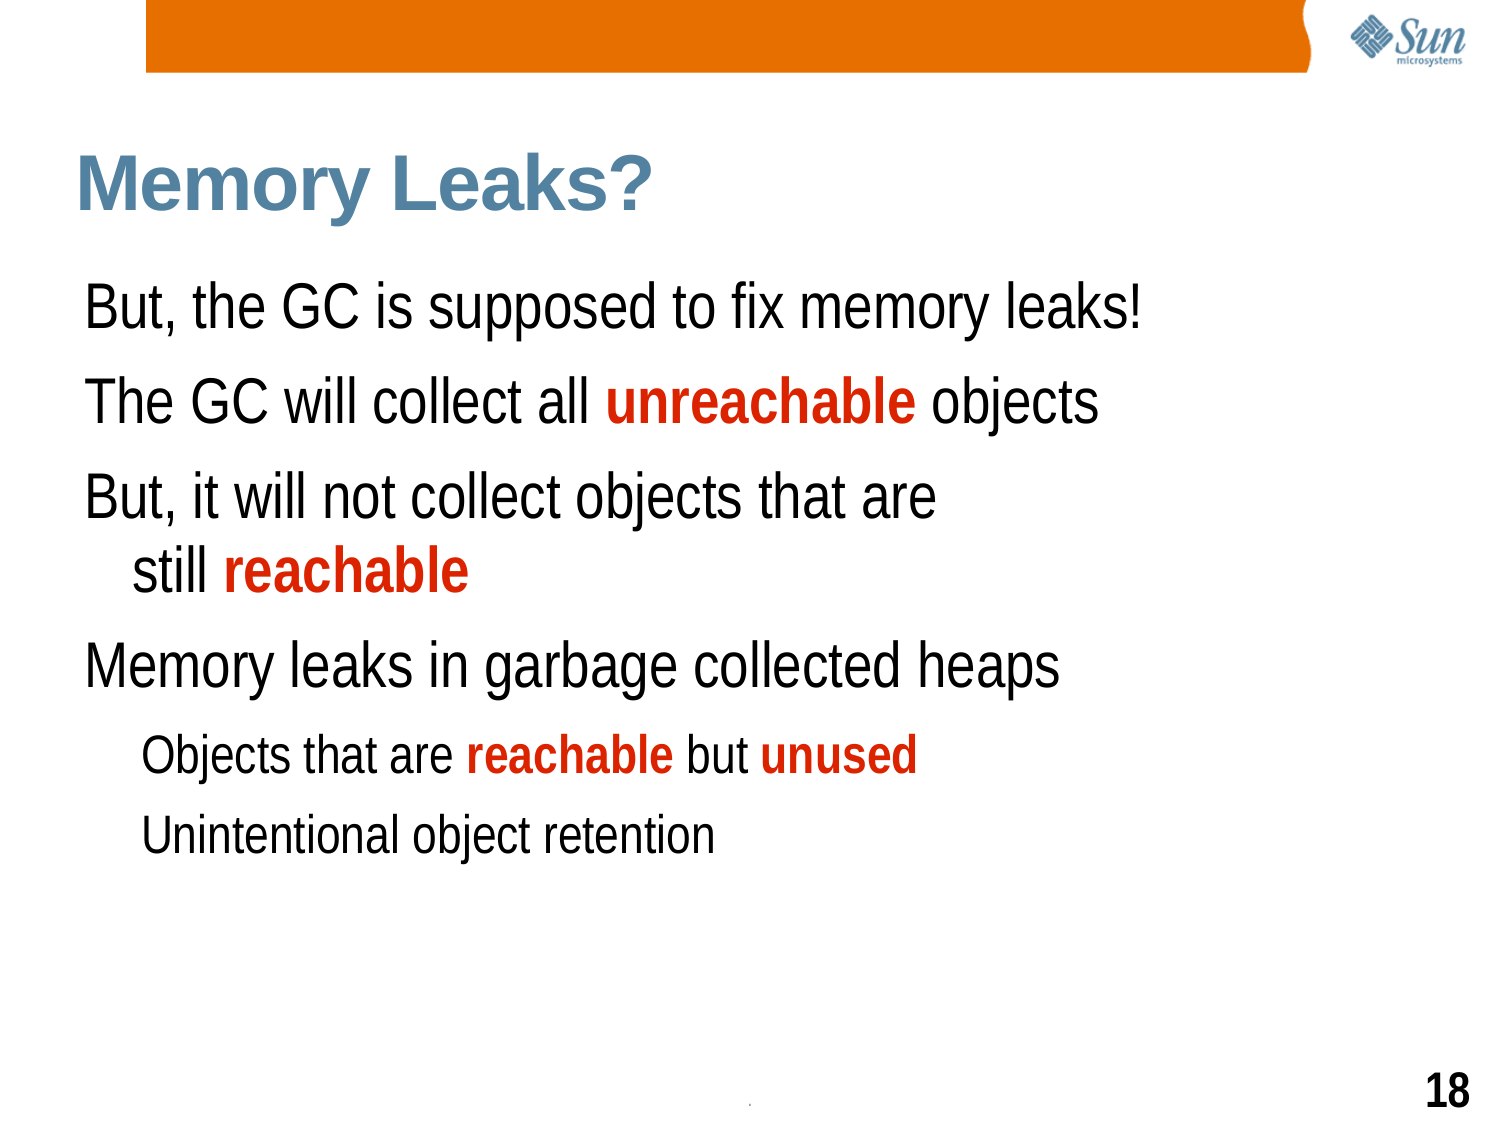

# Memory Leaks?
But, the GC is supposed to fix memory leaks!
The GC will collect all unreachable objects
But, it will not collect objects that are
still reachable
Memory leaks in garbage collected heaps
Objects that are reachable but unused
Unintentional object retention